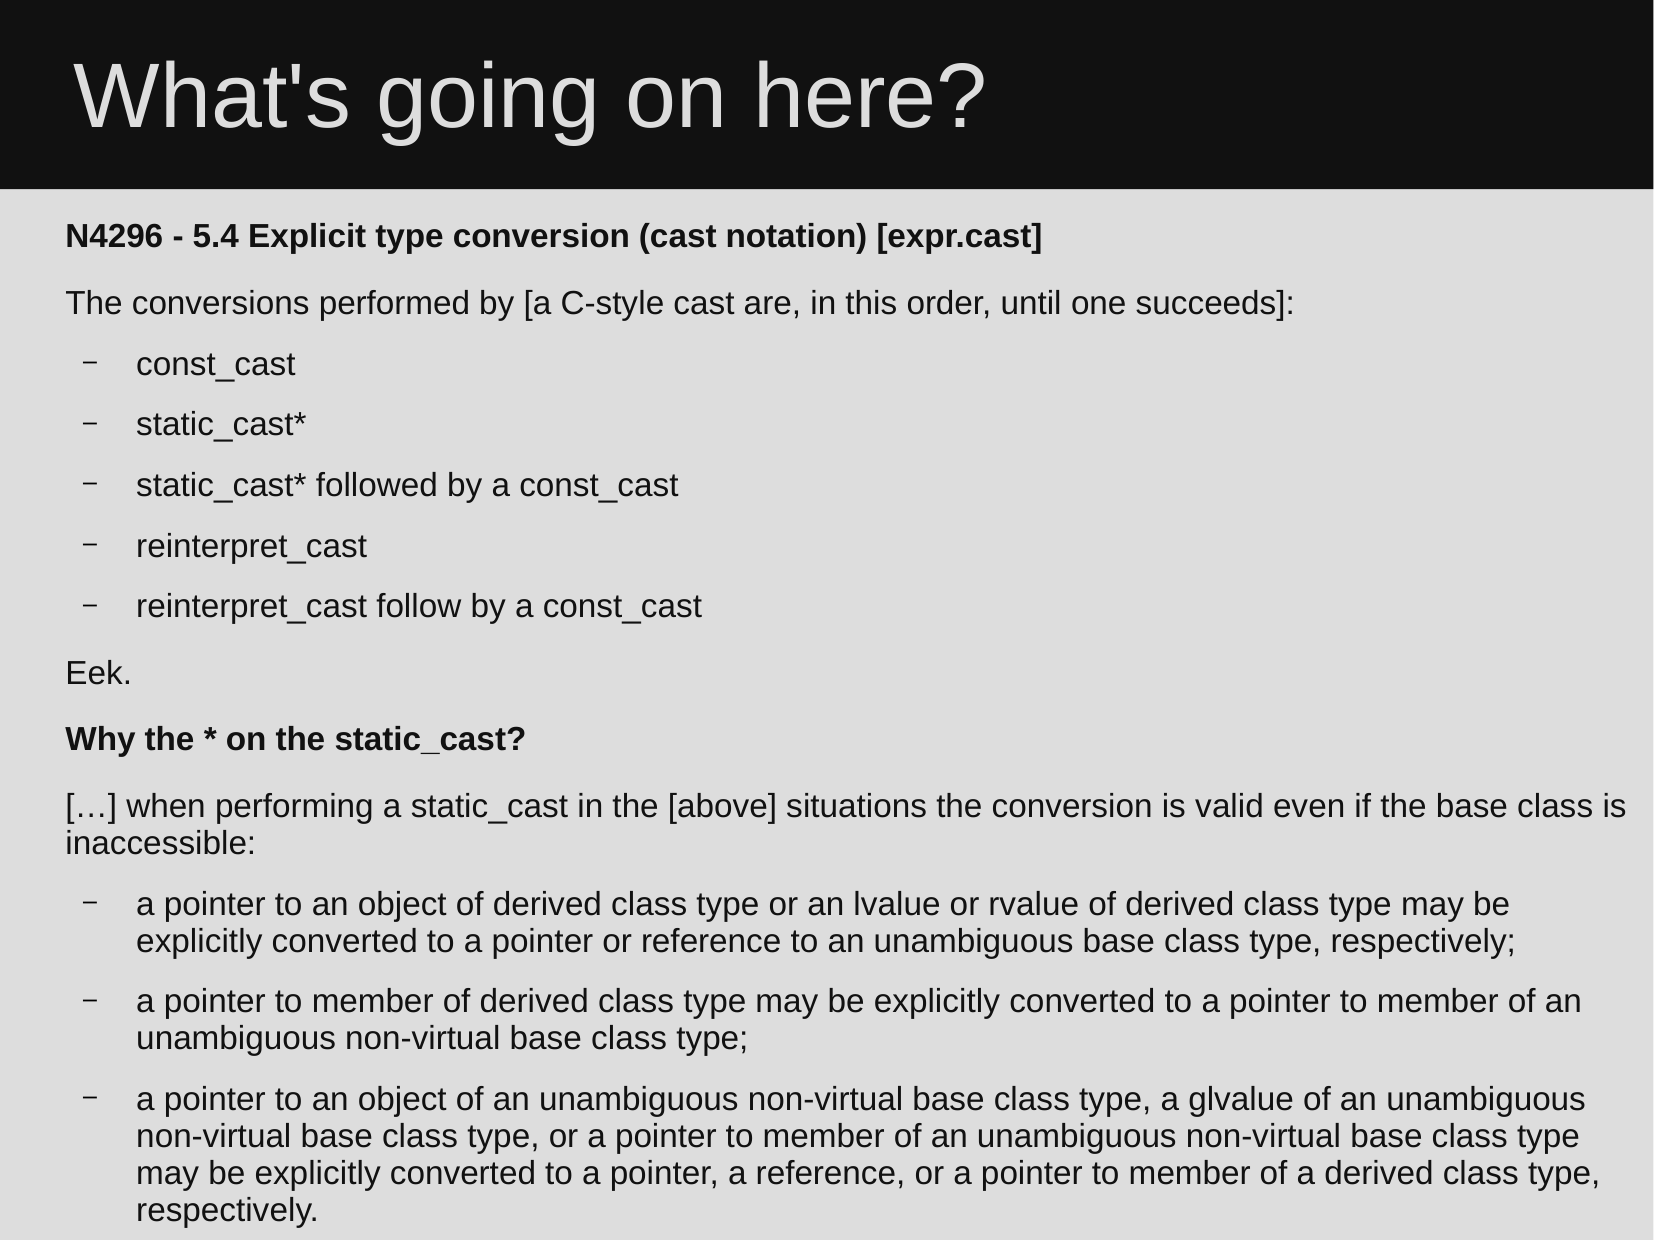

What's going on here?
# N4296 - 5.4 Explicit type conversion (cast notation) [expr.cast]
The conversions performed by [a C-style cast are, in this order, until one succeeds]:
const_cast
static_cast*
static_cast* followed by a const_cast
reinterpret_cast
reinterpret_cast follow by a const_cast
Eek.
Why the * on the static_cast?
[…] when performing a static_cast in the [above] situations the conversion is valid even if the base class is inaccessible:
a pointer to an object of derived class type or an lvalue or rvalue of derived class type may be explicitly converted to a pointer or reference to an unambiguous base class type, respectively;
a pointer to member of derived class type may be explicitly converted to a pointer to member of an unambiguous non-virtual base class type;
a pointer to an object of an unambiguous non-virtual base class type, a glvalue of an unambiguous non-virtual base class type, or a pointer to member of an unambiguous non-virtual base class type may be explicitly converted to a pointer, a reference, or a pointer to member of a derived class type, respectively.